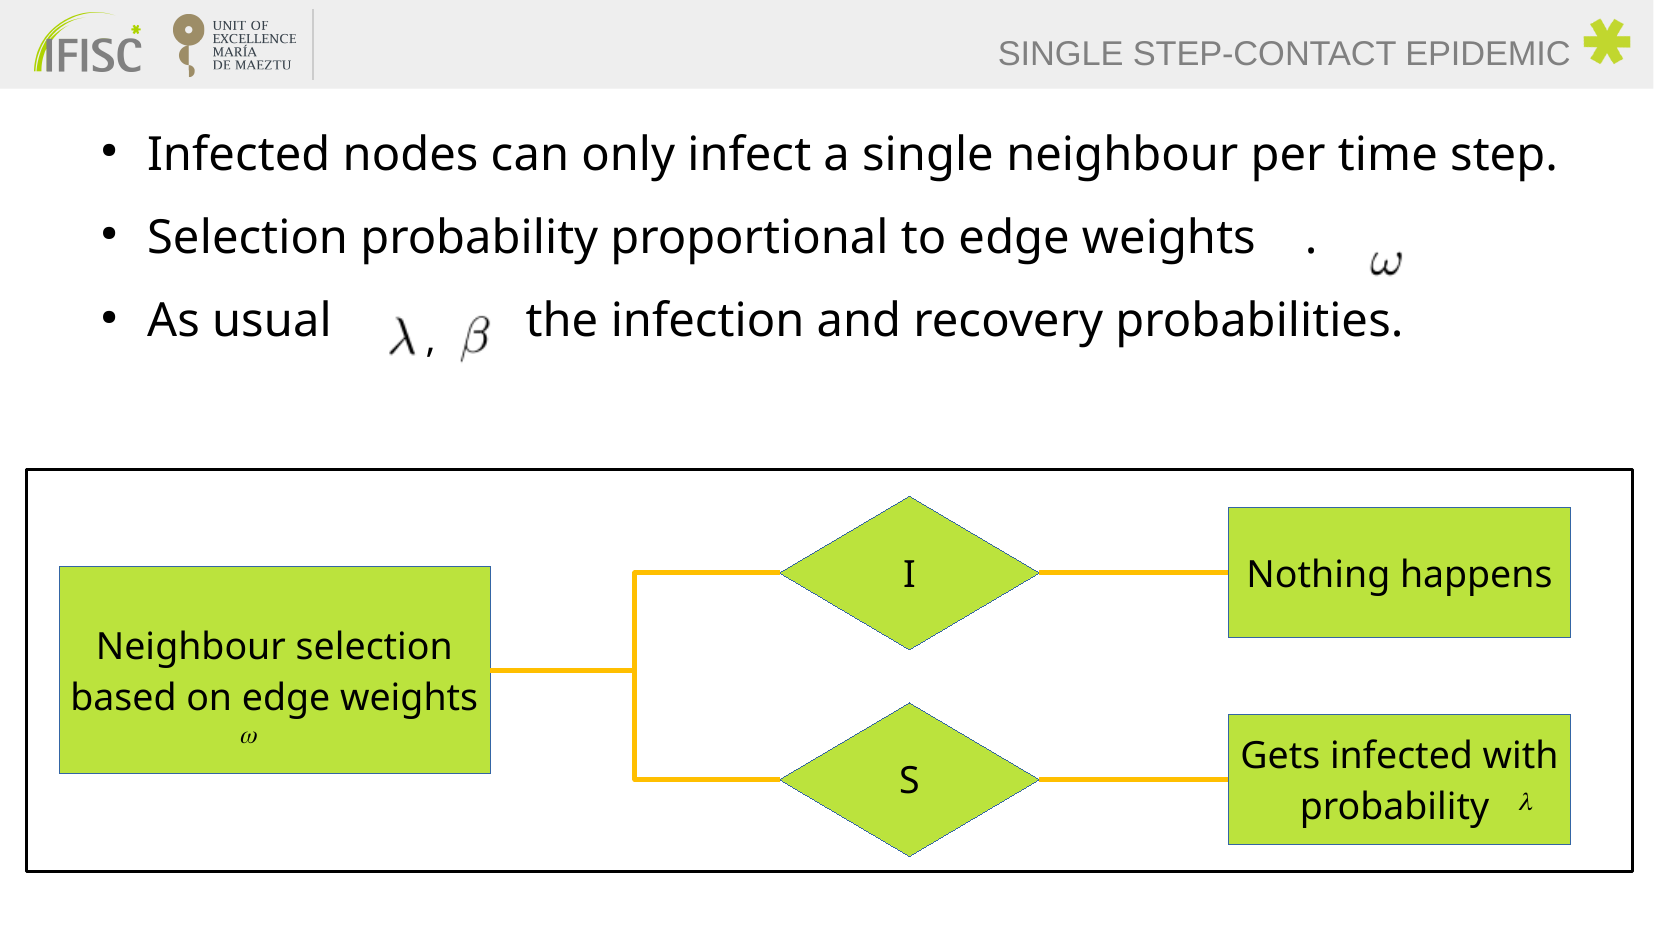

# SINGLE STEP-CONTACT EPIDEMIC
Infected nodes can only infect a single neighbour per time step.
Selection probability proportional to edge weights .
As usual are the infection and recovery probabilities.
 ,
I
Nothing happens
Neighbour selection
based on edge weights
S
Gets infected with
probability